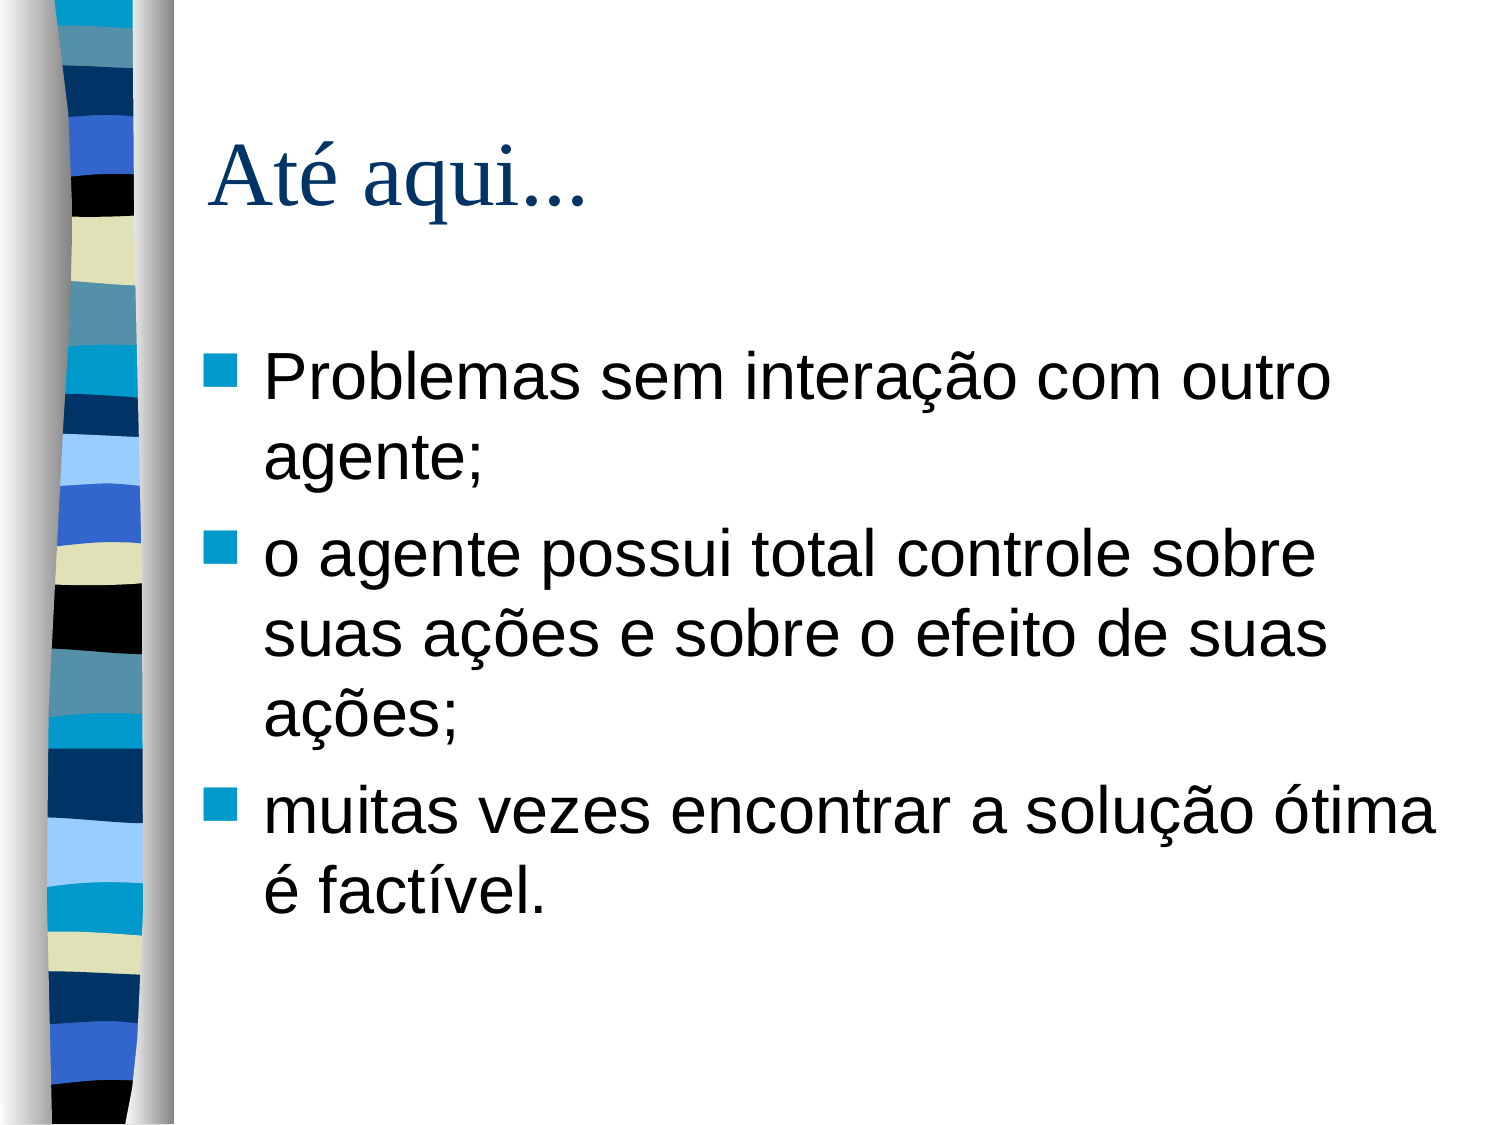

# Até aqui...
Problemas sem interação com outro agente;
o agente possui total controle sobre suas ações e sobre o efeito de suas ações;
muitas vezes encontrar a solução ótima é factível.